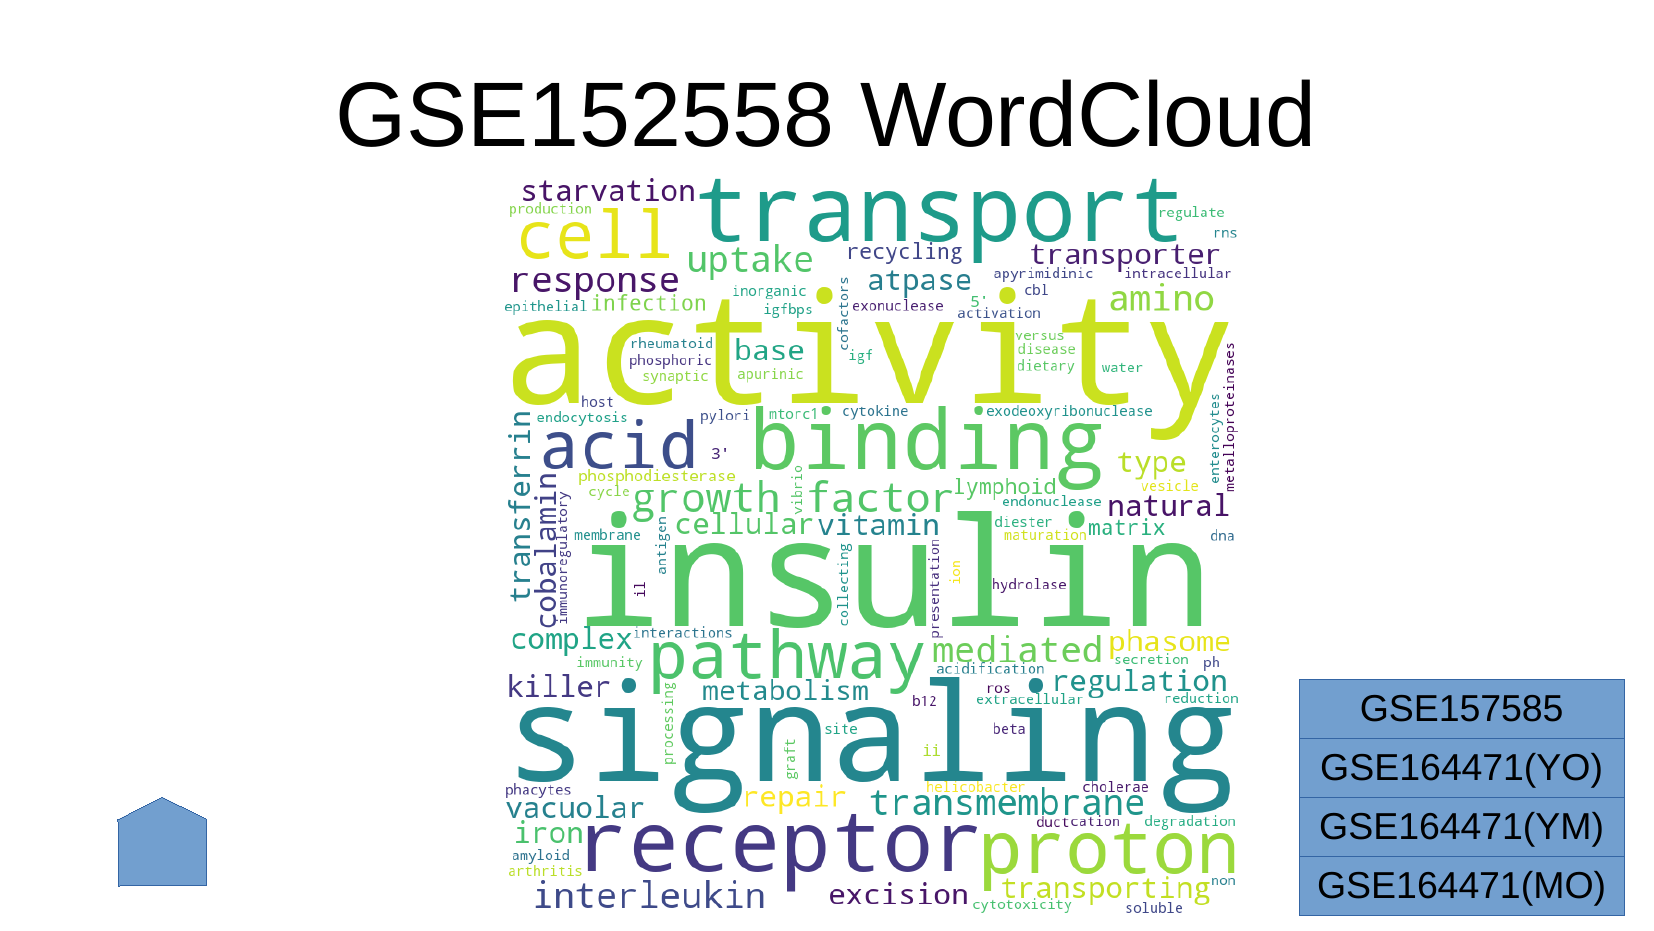

# GSE152558 WordCloud
GSE157585
GSE164471(YO)
GSE164471(YM)
GSE164471(MO)